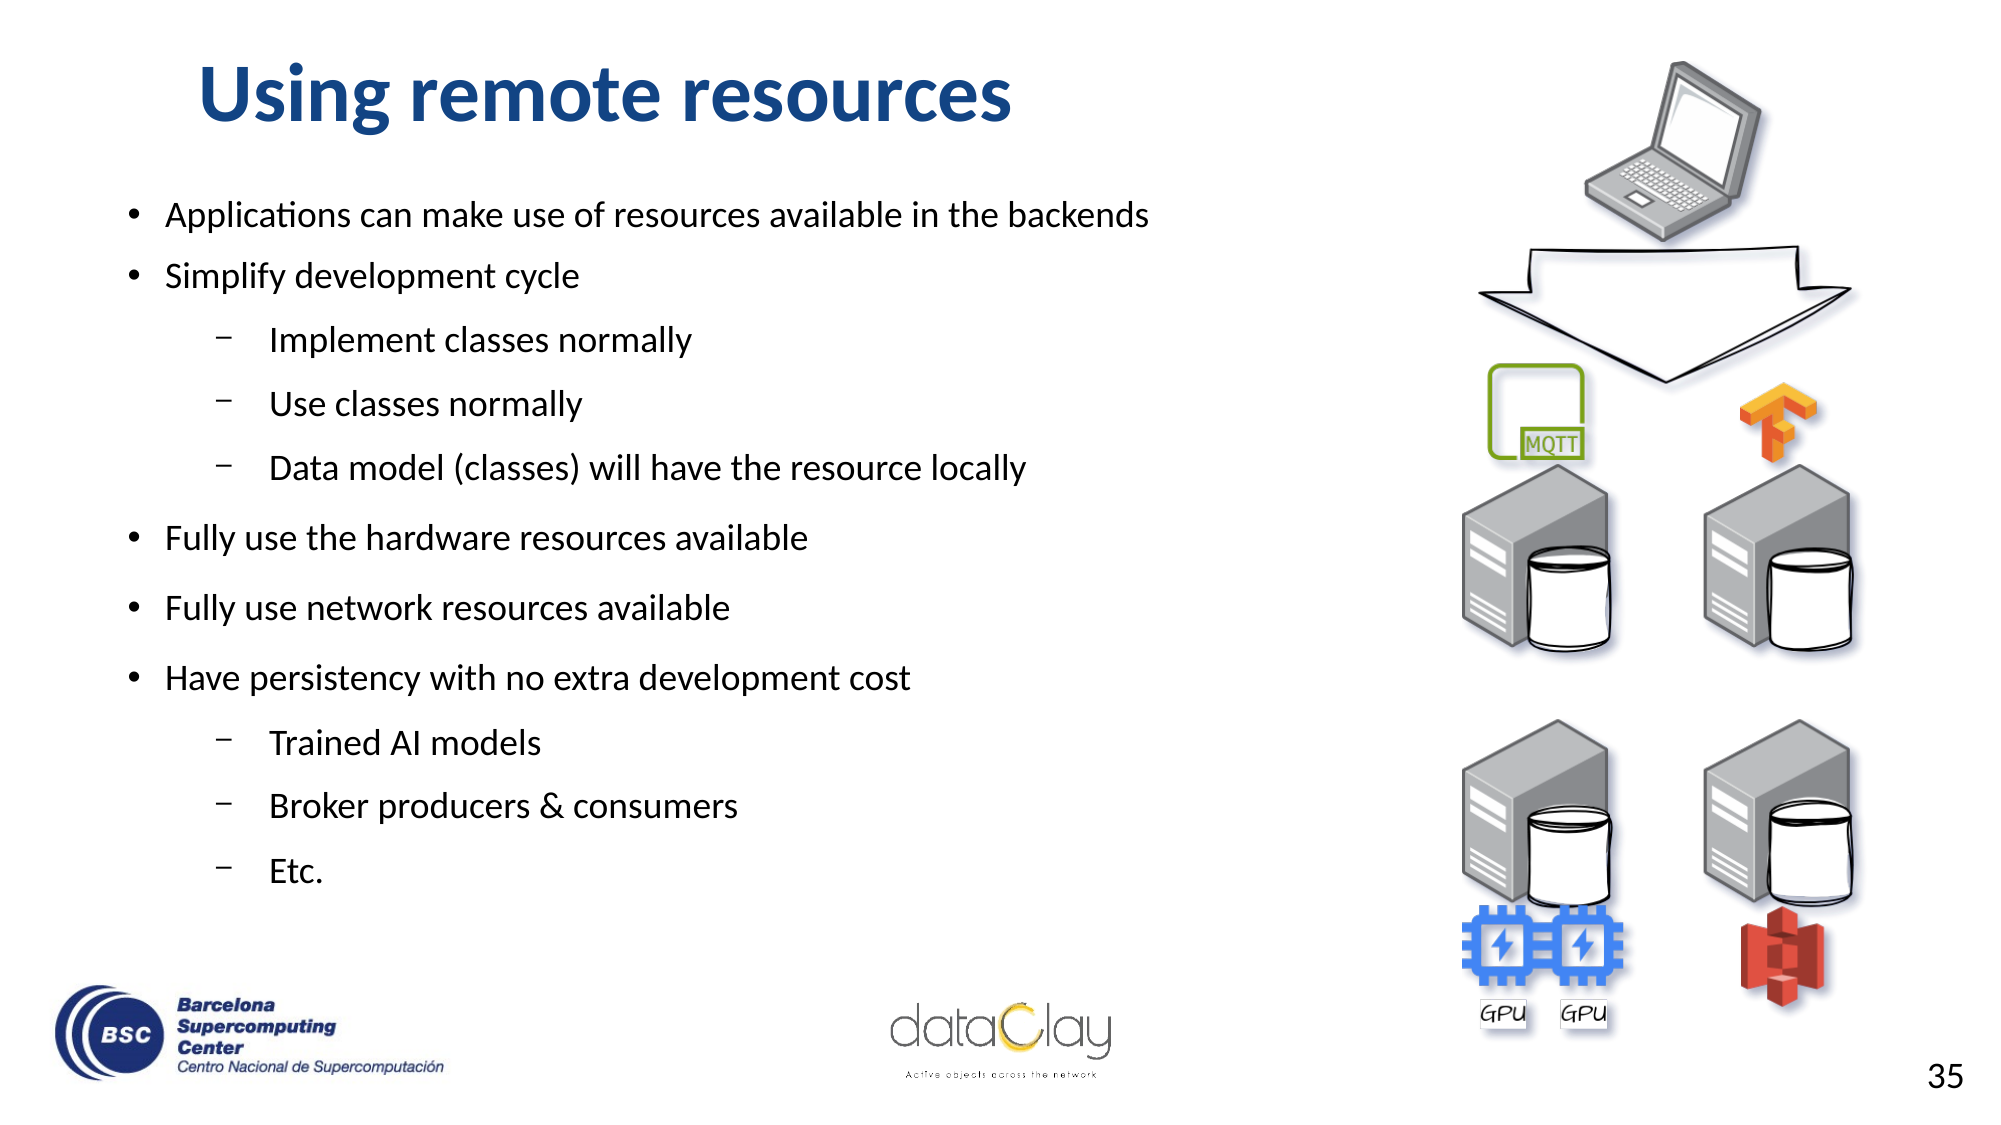

# Using remote resources
Applications can make use of resources available in the backends
Simplify development cycle
Implement classes normally
Use classes normally
Data model (classes) will have the resource locally
Fully use the hardware resources available
Fully use network resources available
Have persistency with no extra development cost
Trained AI models
Broker producers & consumers
Etc.